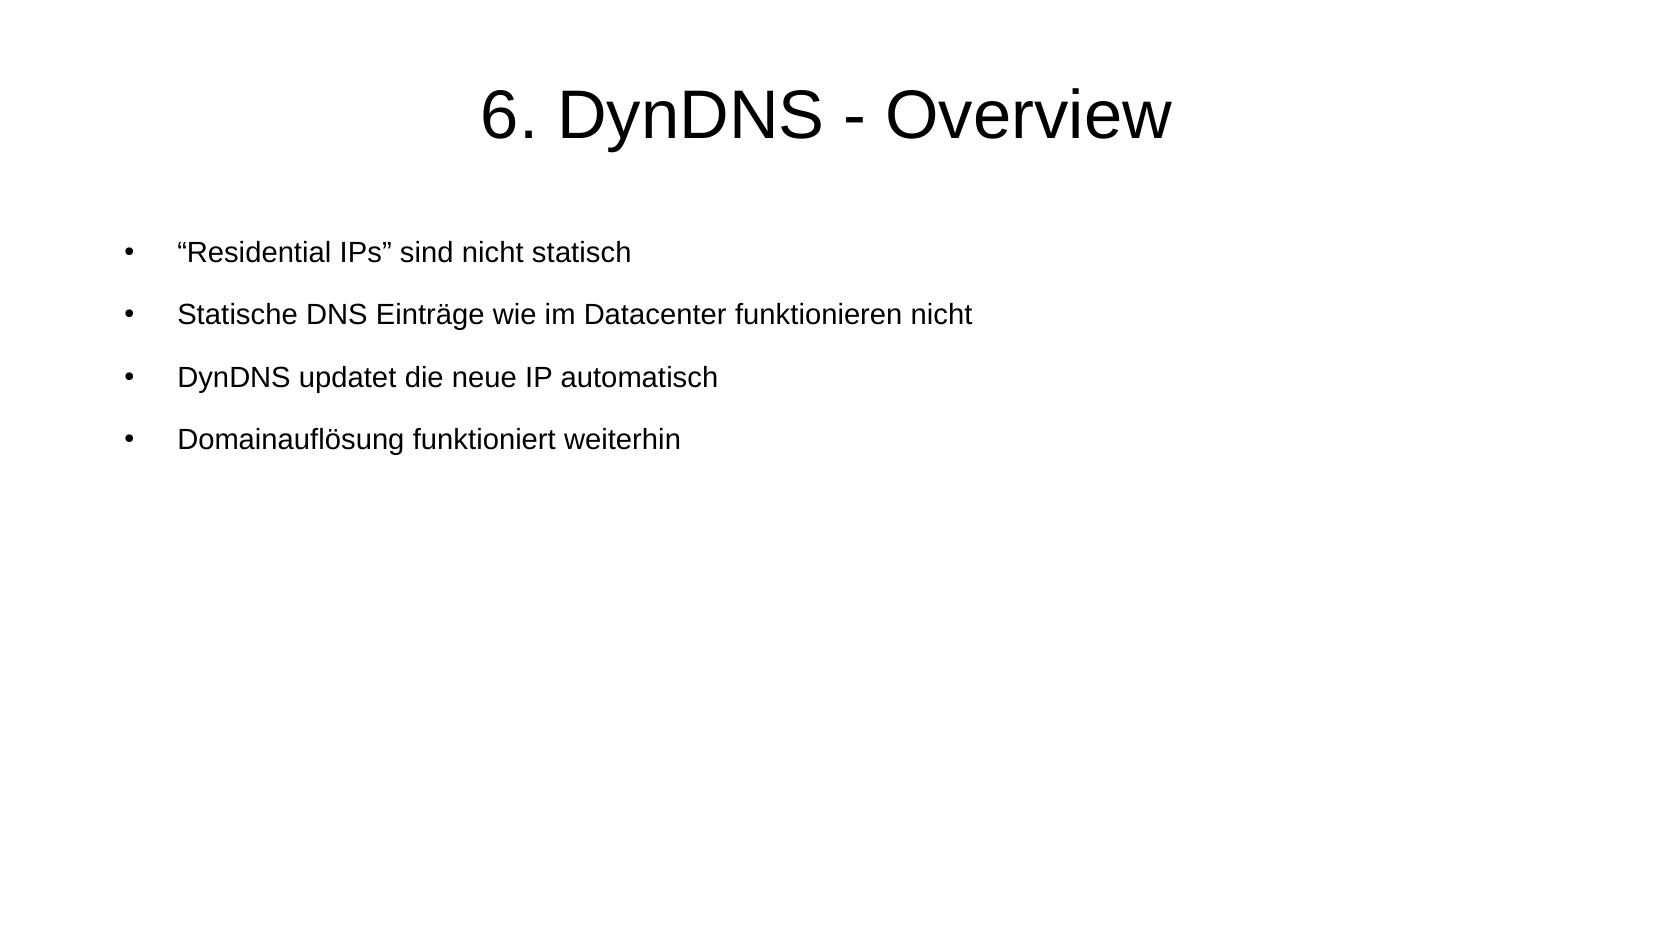

6. DynDNS - Overview
# “Residential IPs” sind nicht statisch
Statische DNS Einträge wie im Datacenter funktionieren nicht
DynDNS updatet die neue IP automatisch
Domainauflösung funktioniert weiterhin